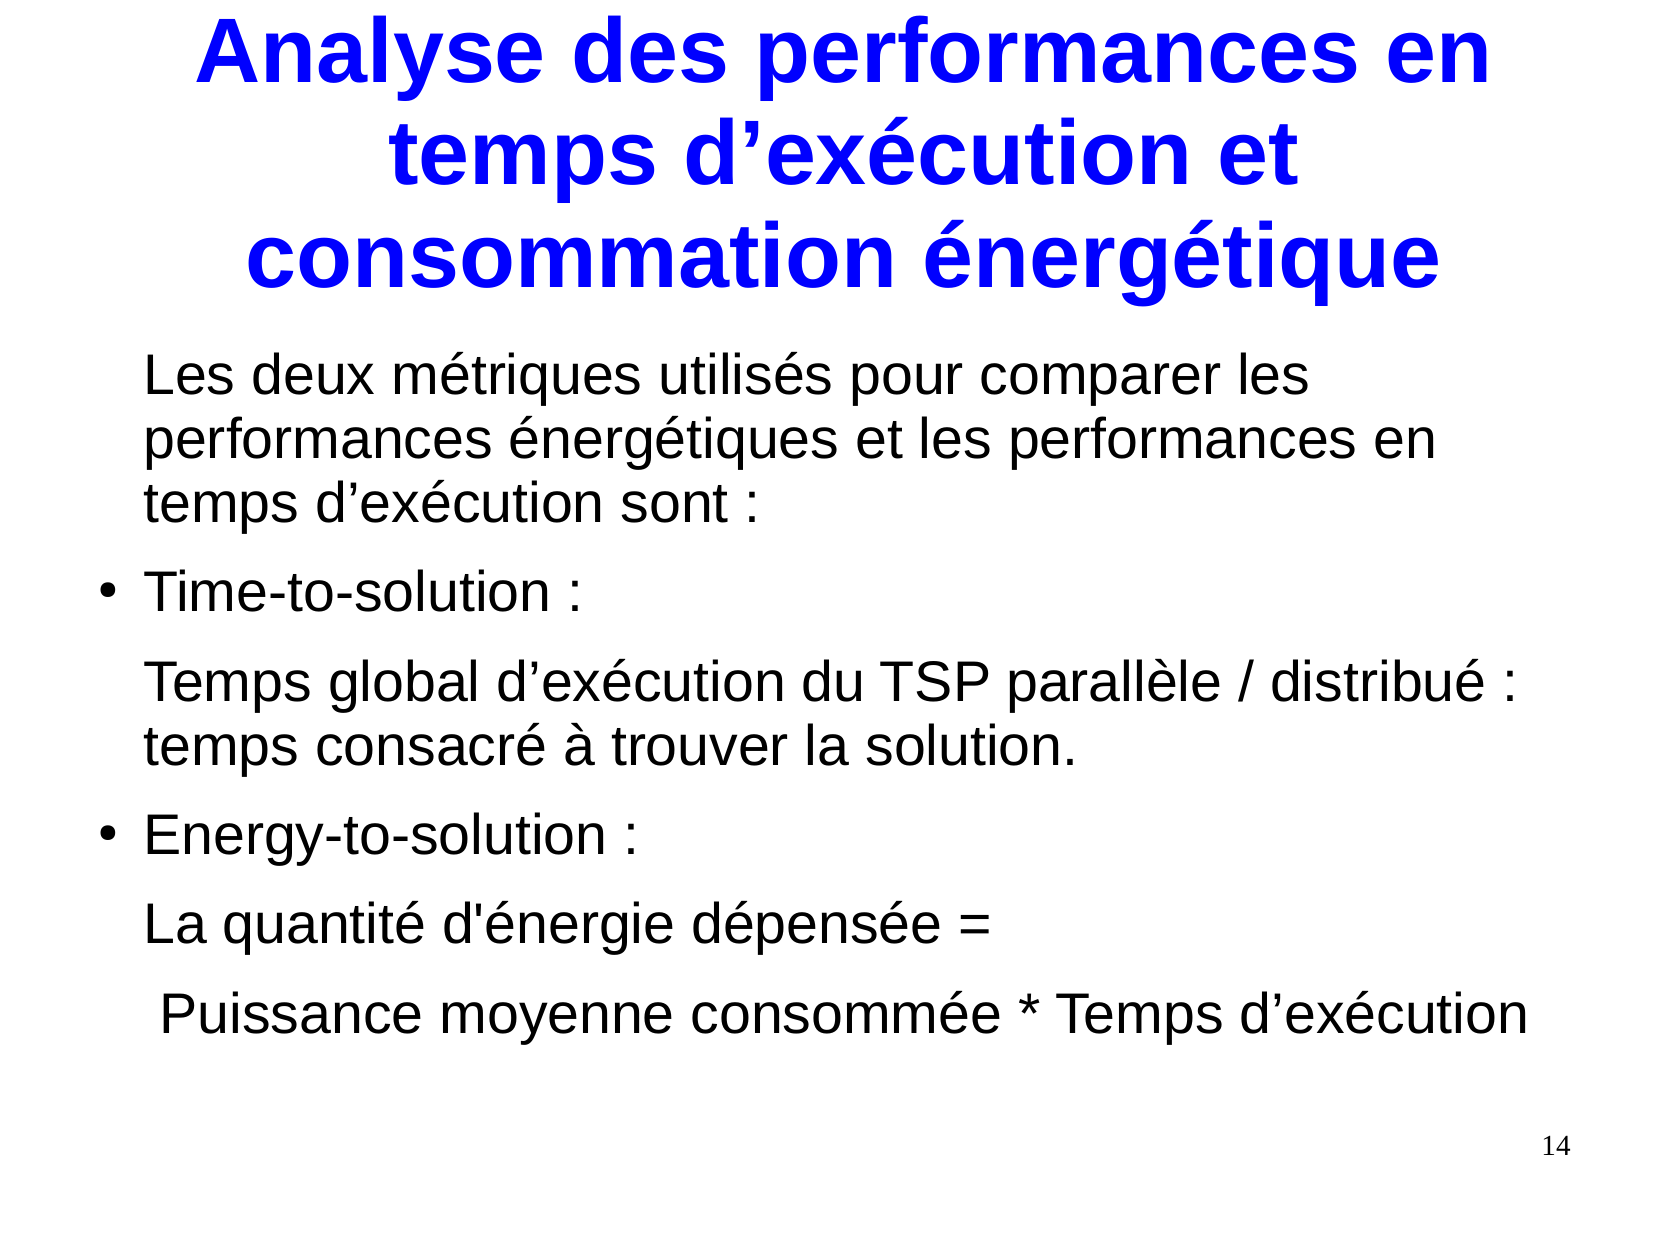

# Analyse des performances en temps d’exécution et consommation énergétique
Les deux métriques utilisés pour comparer les performances énergétiques et les performances en temps d’exécution sont :
Time-to-solution :
Temps global d’exécution du TSP parallèle / distribué : temps consacré à trouver la solution.
Energy-to-solution :
La quantité d'énergie dépensée =
 Puissance moyenne consommée * Temps d’exécution
14